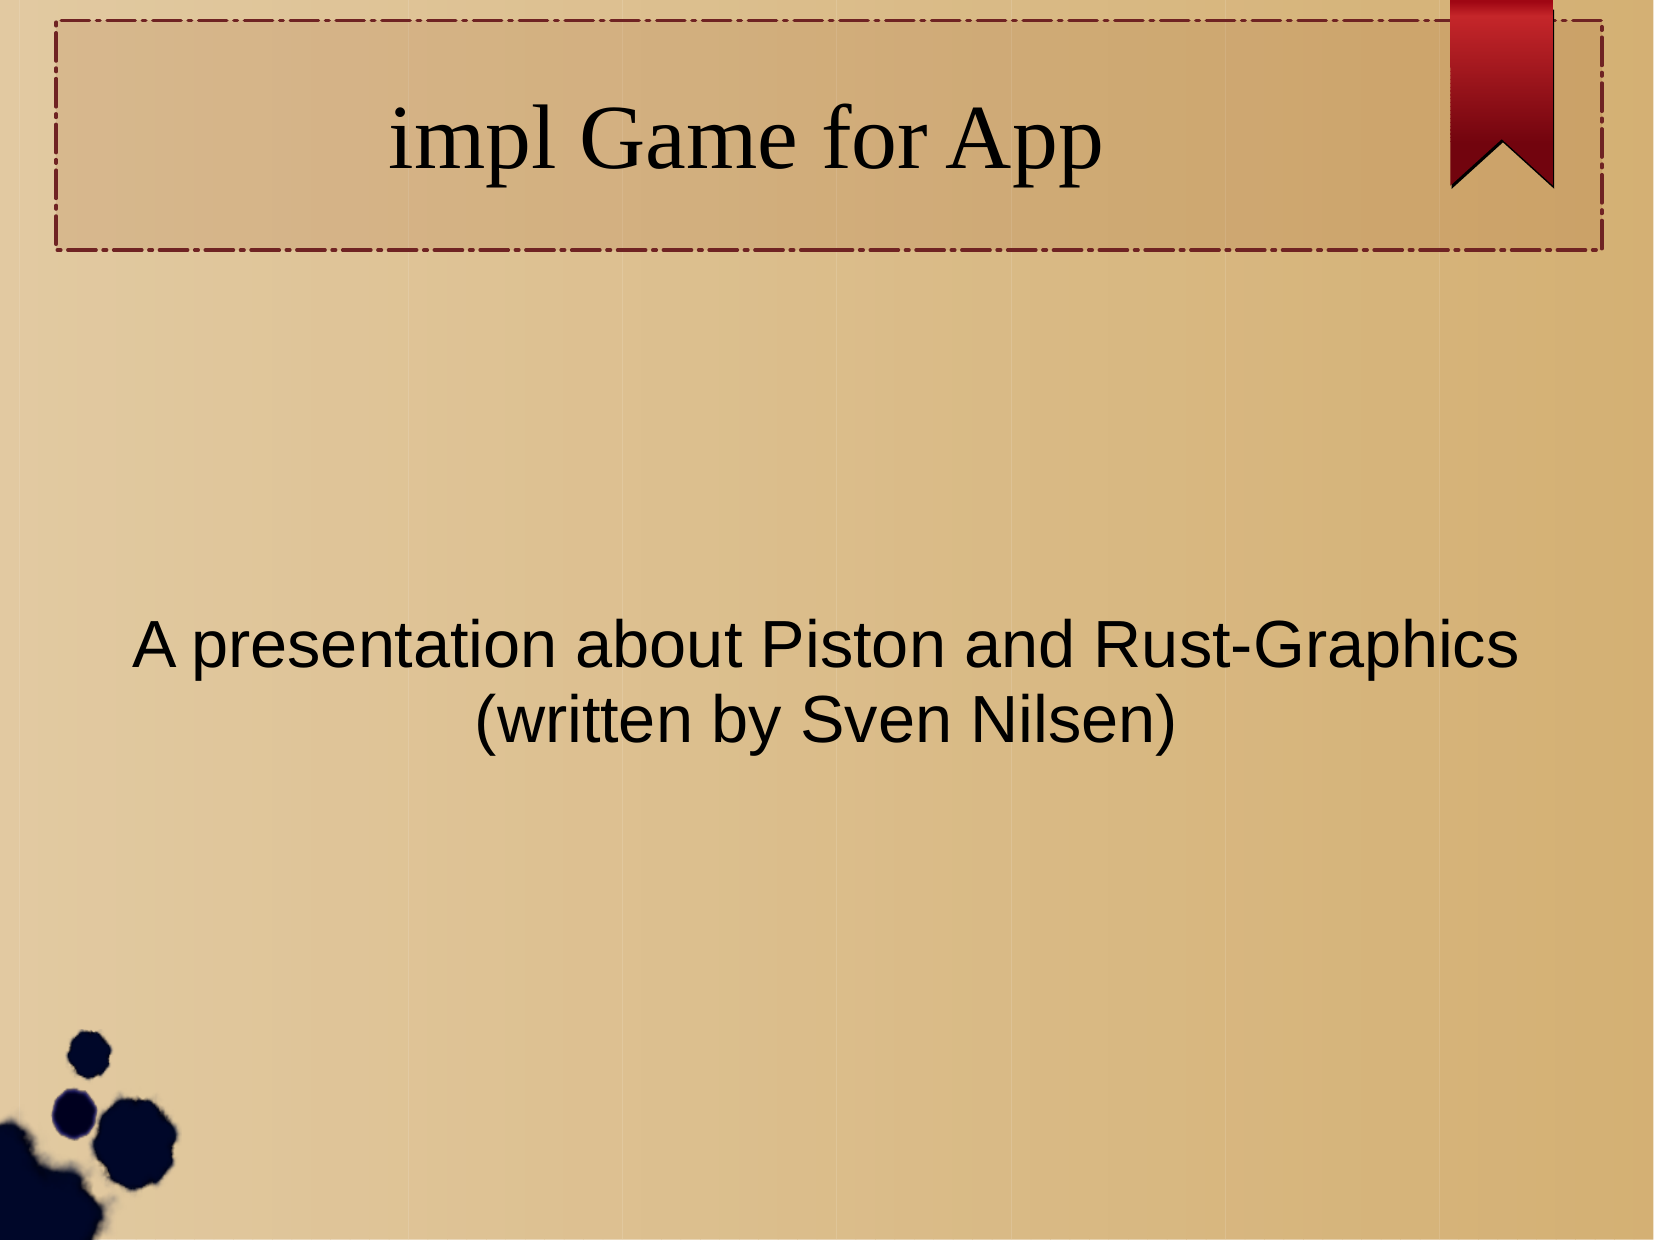

# impl Game for App
A presentation about Piston and Rust-Graphics
(written by Sven Nilsen)